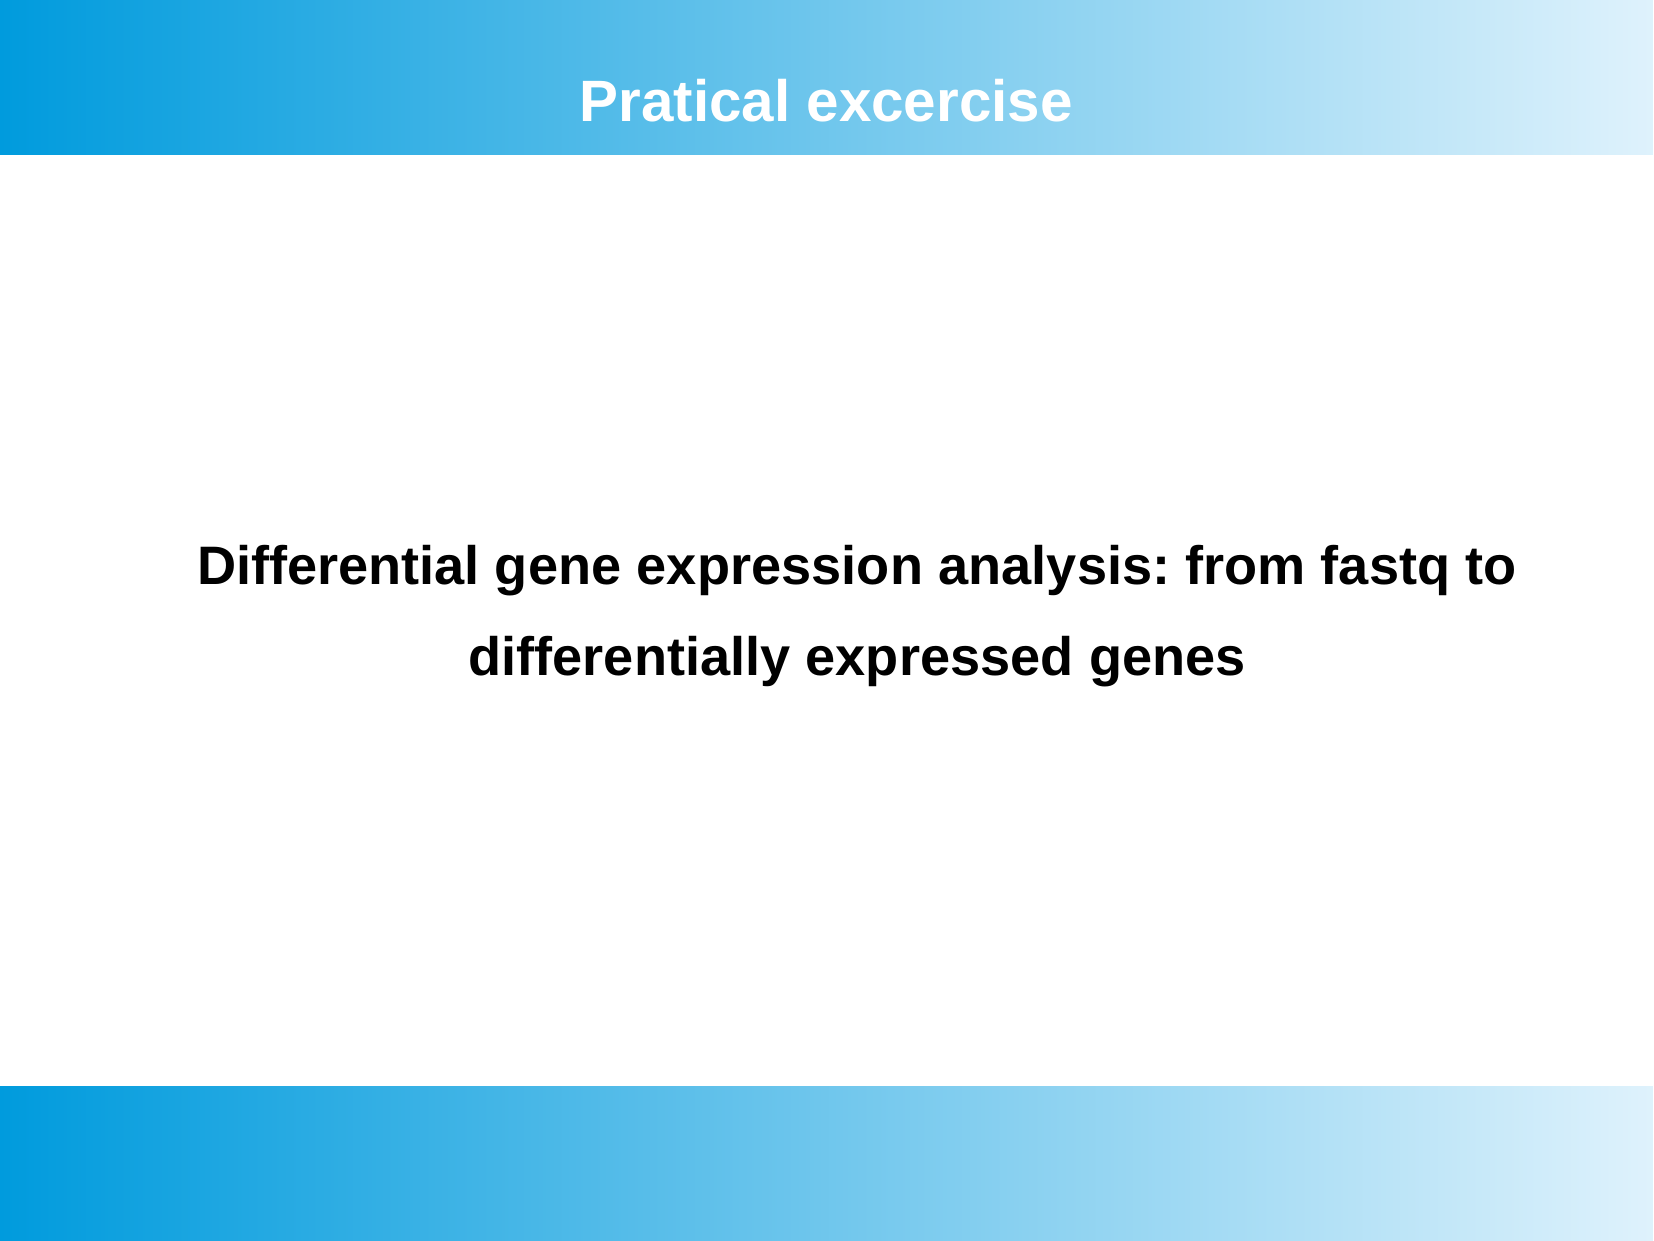

# Pratical excercise
Differential gene expression analysis: from fastq to differentially expressed genes